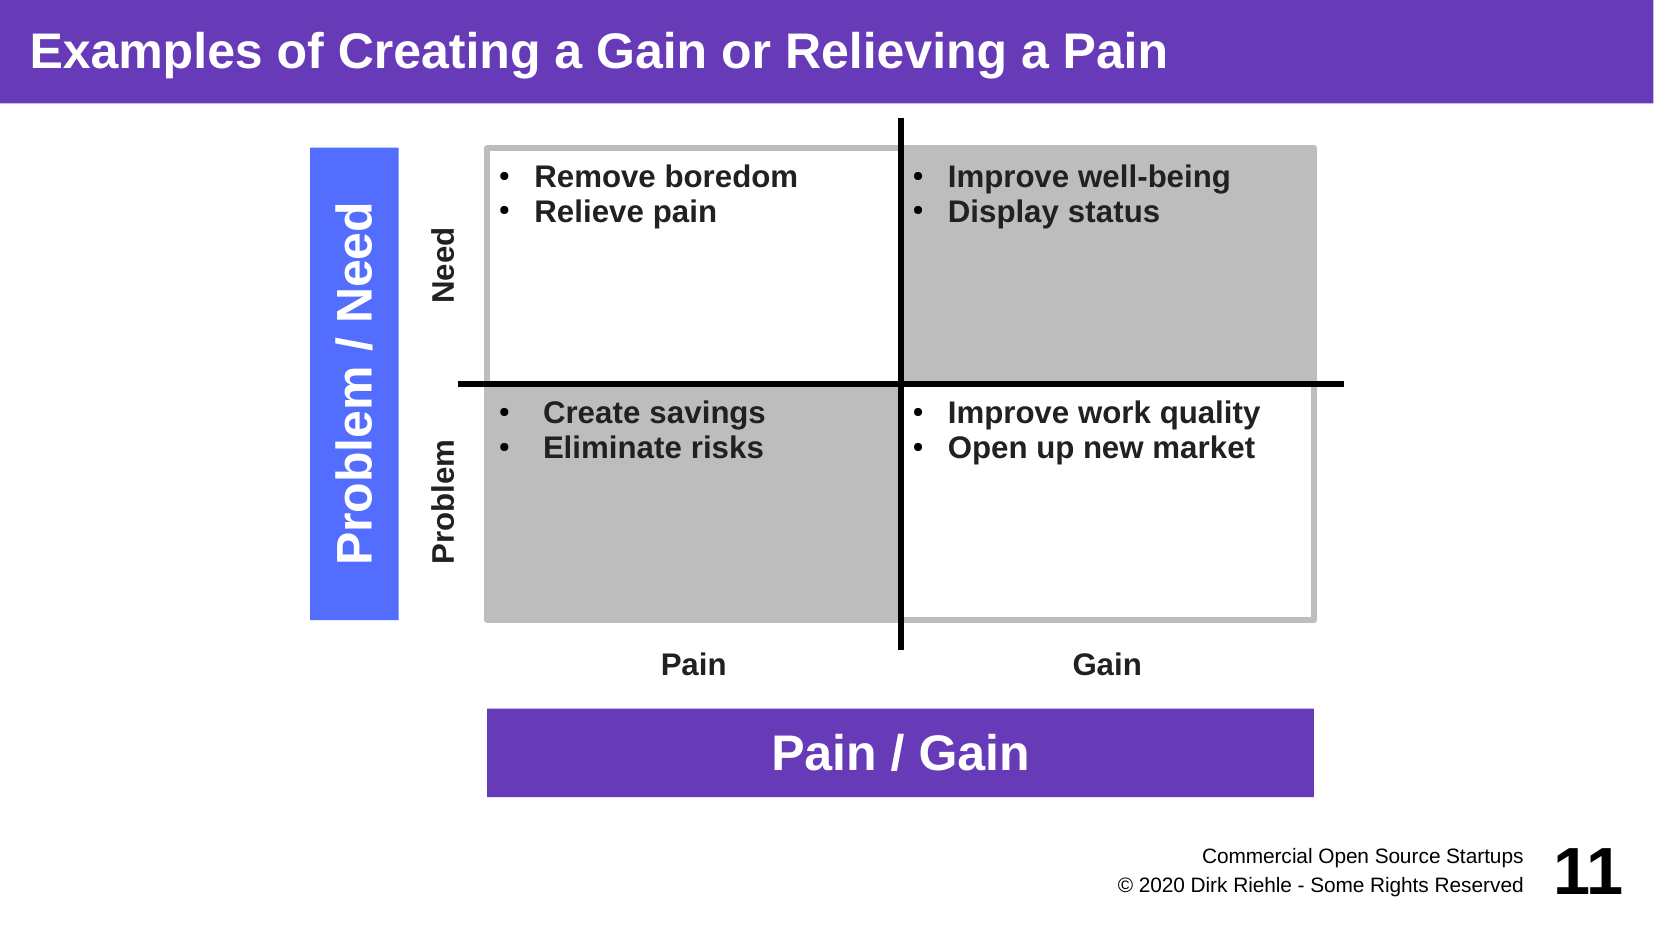

# Examples of Creating a Gain or Relieving a Pain
Remove boredom
Relieve pain
Improve well-being
Display status
Need
Problem / Need
 Create savings
 Eliminate risks
Improve work quality
Open up new market
Problem
Pain
Gain
Pain / Gain
Commercial Open Source Startups
11
© 2020 Dirk Riehle - Some Rights Reserved